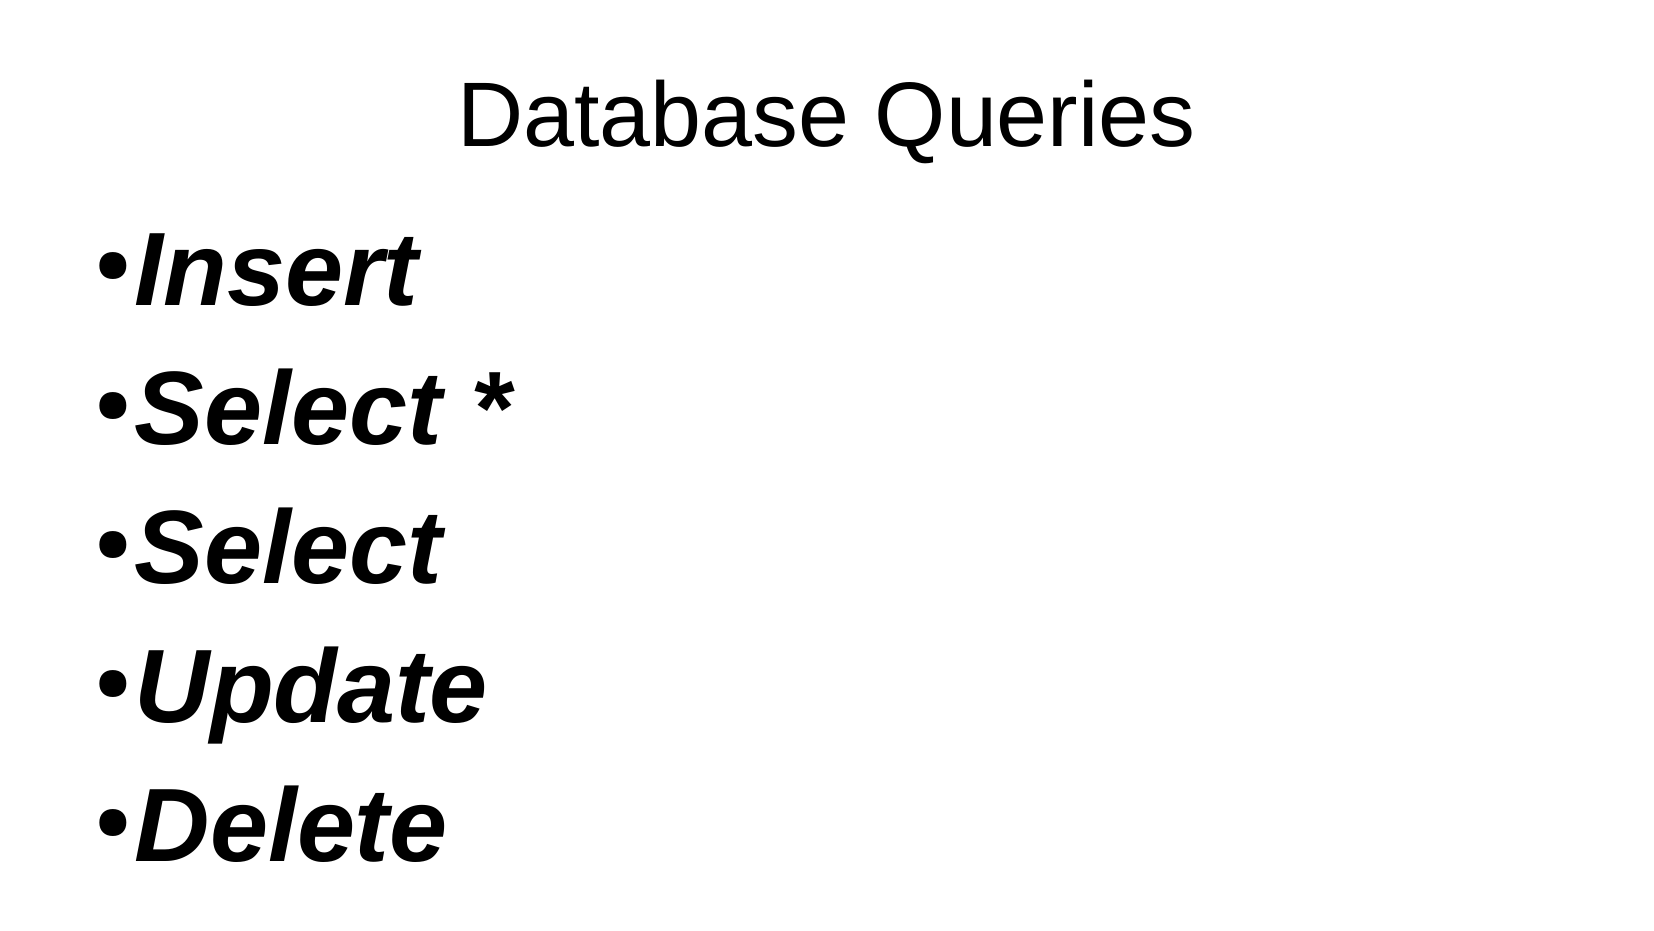

# Database Queries
Insert
Select *
Select
Update
Delete